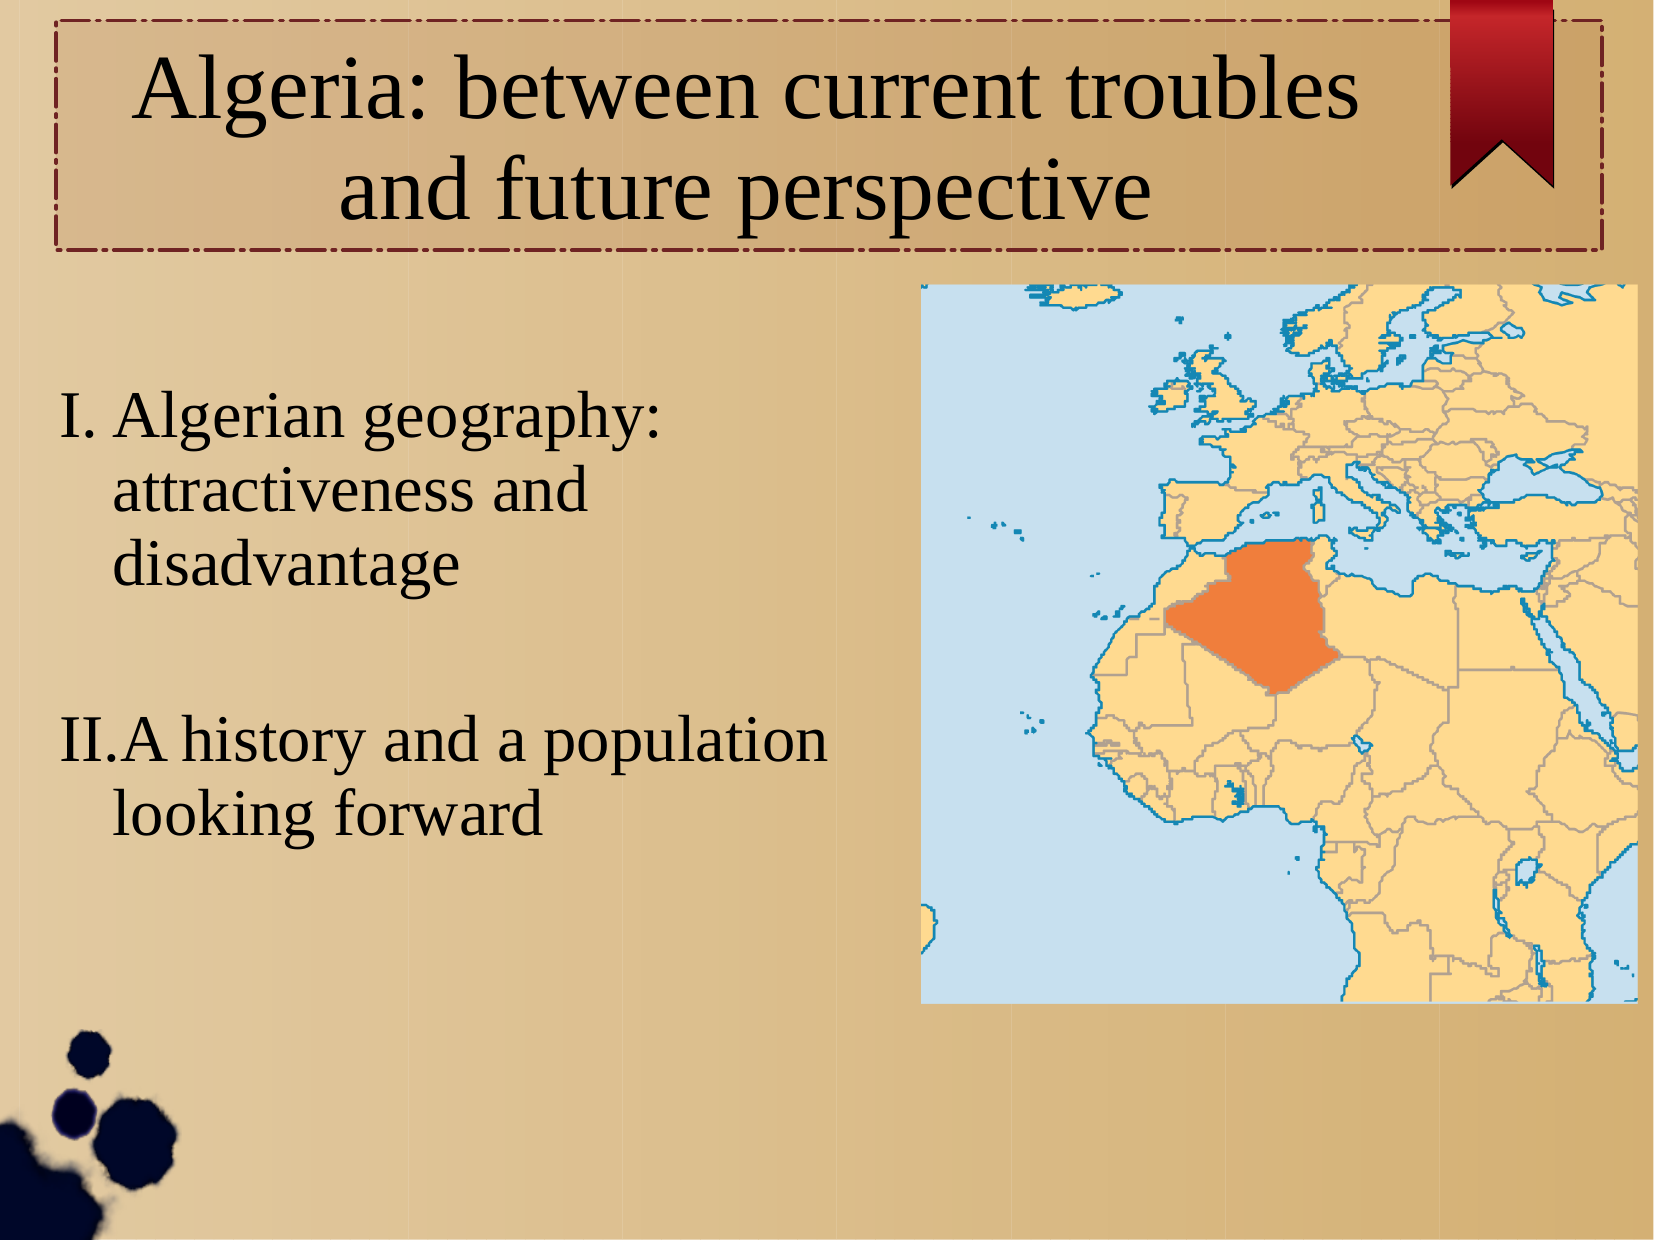

# Algeria: between current troubles and future perspective
Algerian geography: attractiveness and disadvantage
A history and a population looking forward